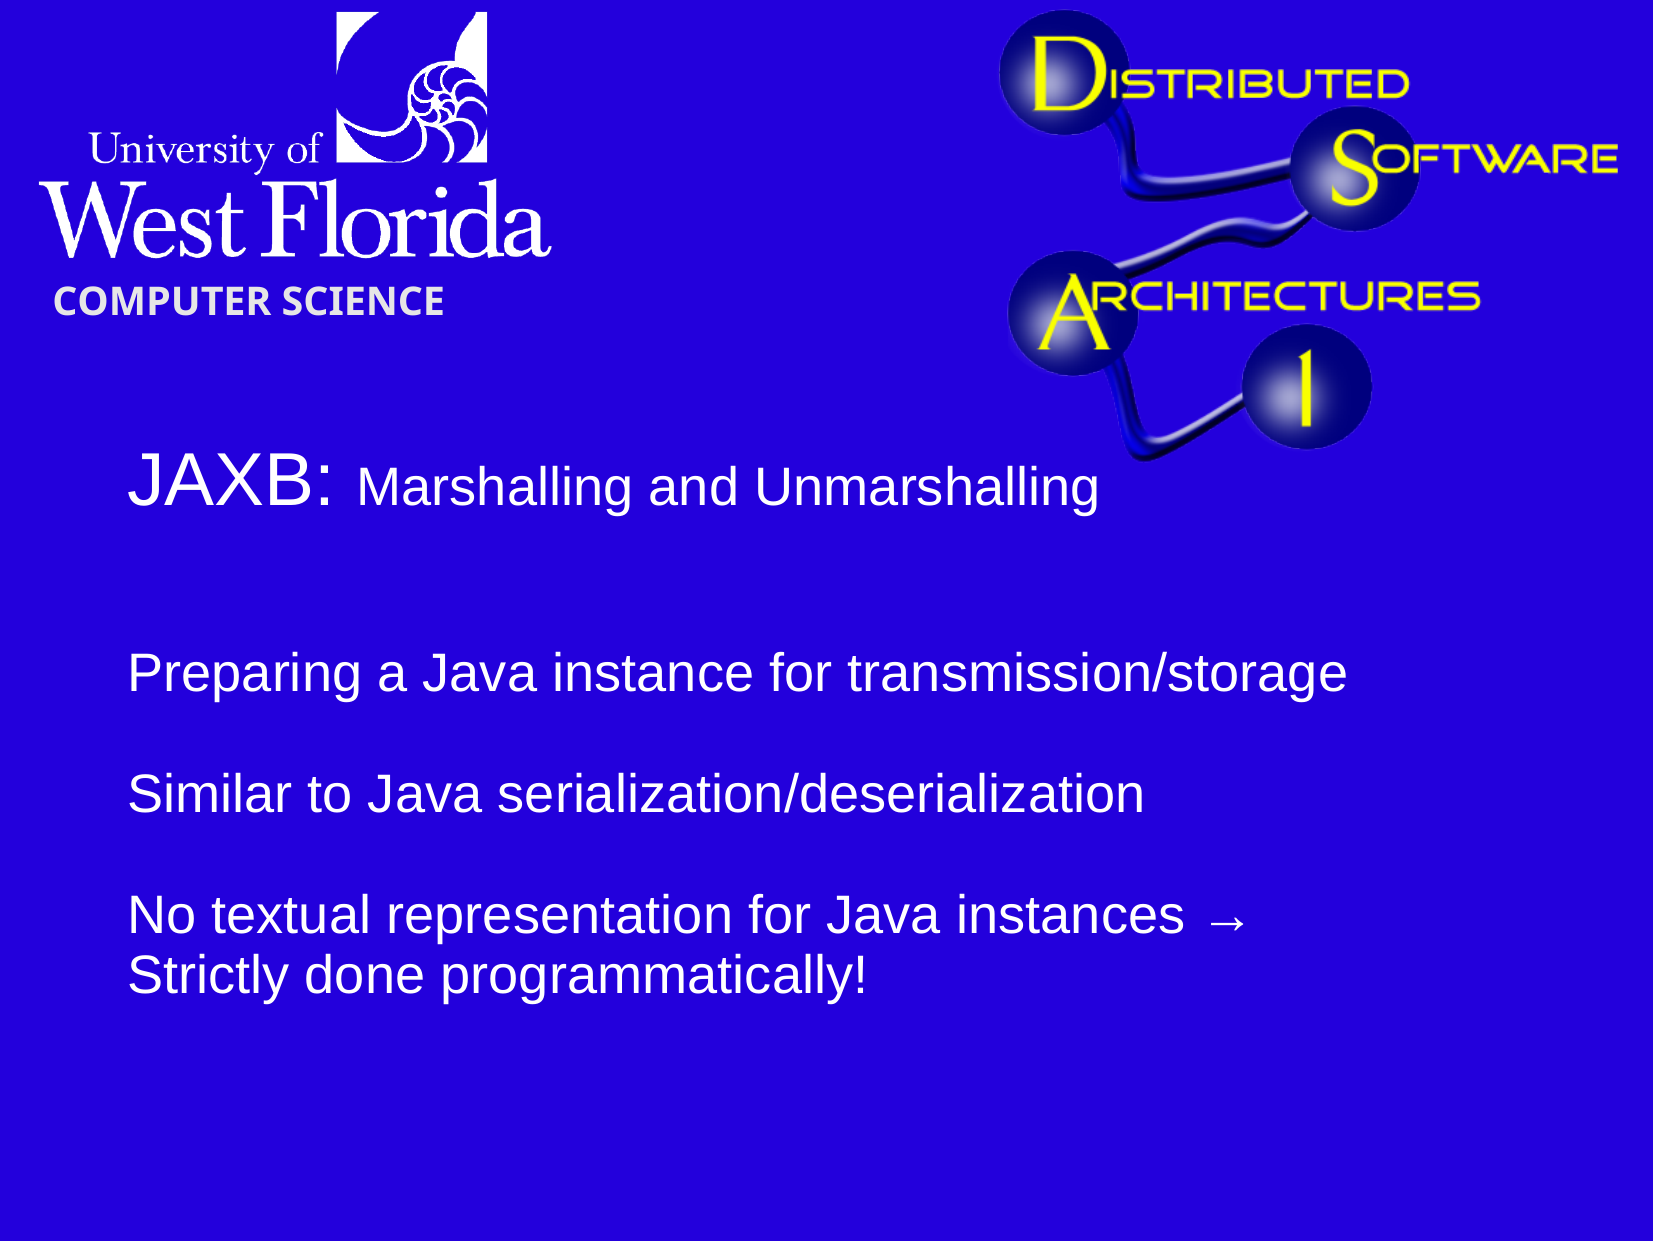

COMPUTER SCIENCE
JAXB: Marshalling and Unmarshalling
Preparing a Java instance for transmission/storage
Similar to Java serialization/deserialization
No textual representation for Java instances → Strictly done programmatically!